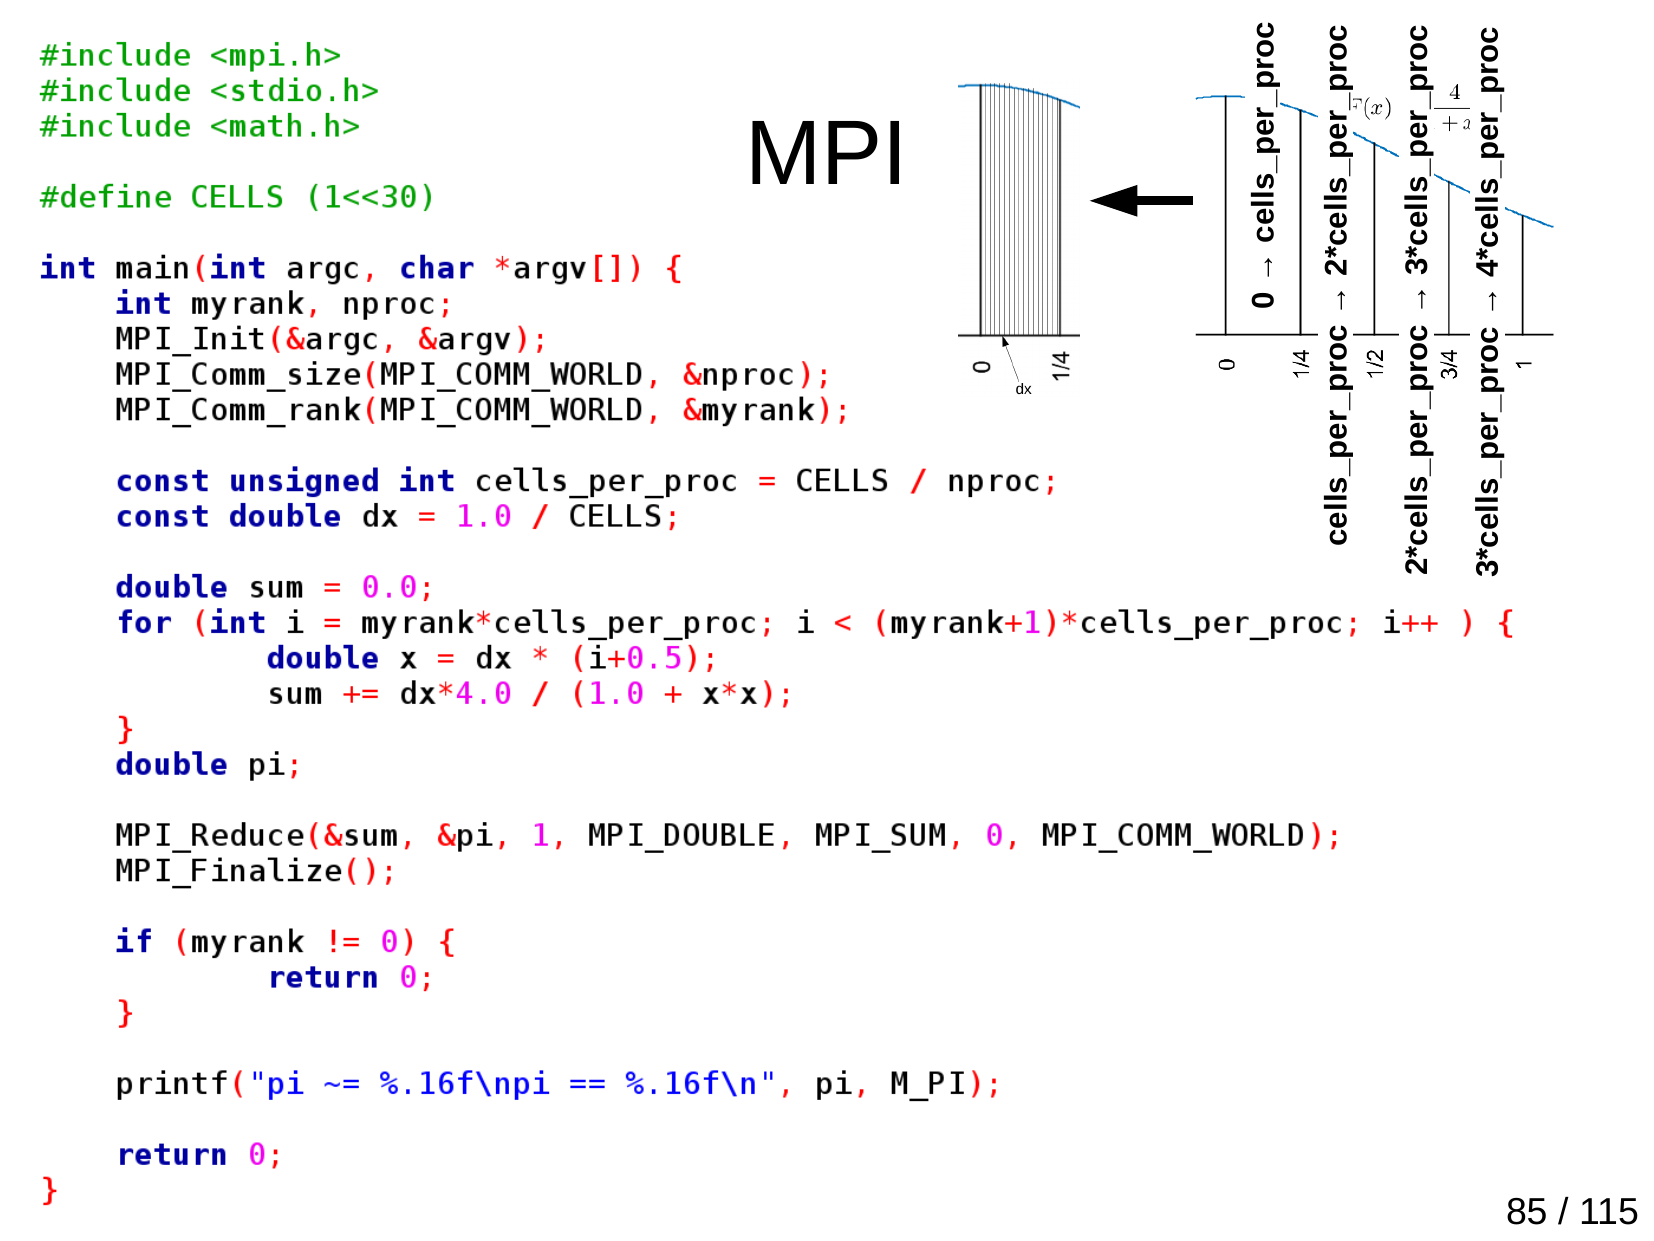

# MPI
0 → cells_per_proc
cells_per_proc → 2*cells_per_proc
2*cells_per_proc → 3*cells_per_proc
3*cells_per_proc → 4*cells_per_proc